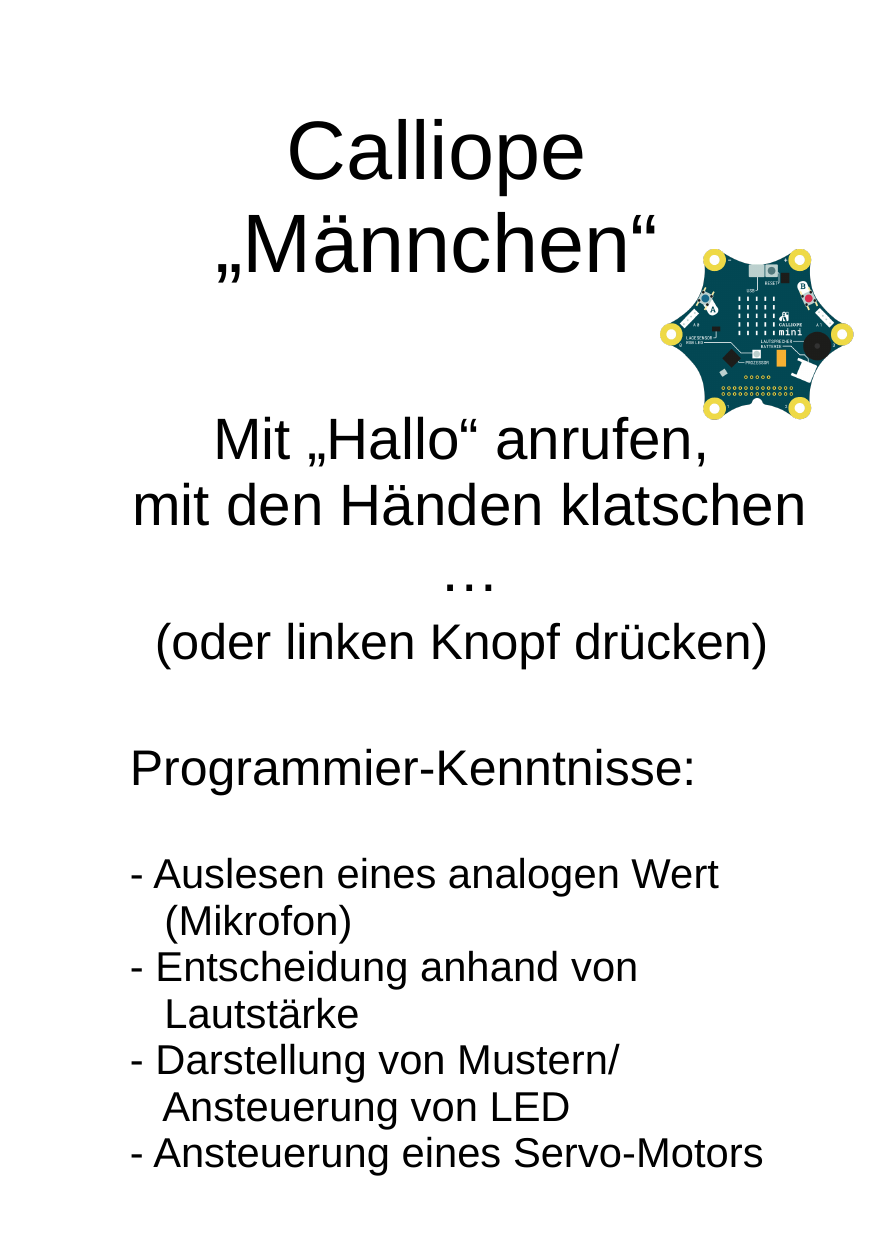

# Calliope „Männchen“
Mit „Hallo“ anrufen,
mit den Händen klatschen …
(oder linken Knopf drücken)
Programmier-Kenntnisse:
- Auslesen eines analogen Wert
 (Mikrofon)
- Entscheidung anhand von
 Lautstärke
- Darstellung von Mustern/
 Ansteuerung von LED
- Ansteuerung eines Servo-Motors